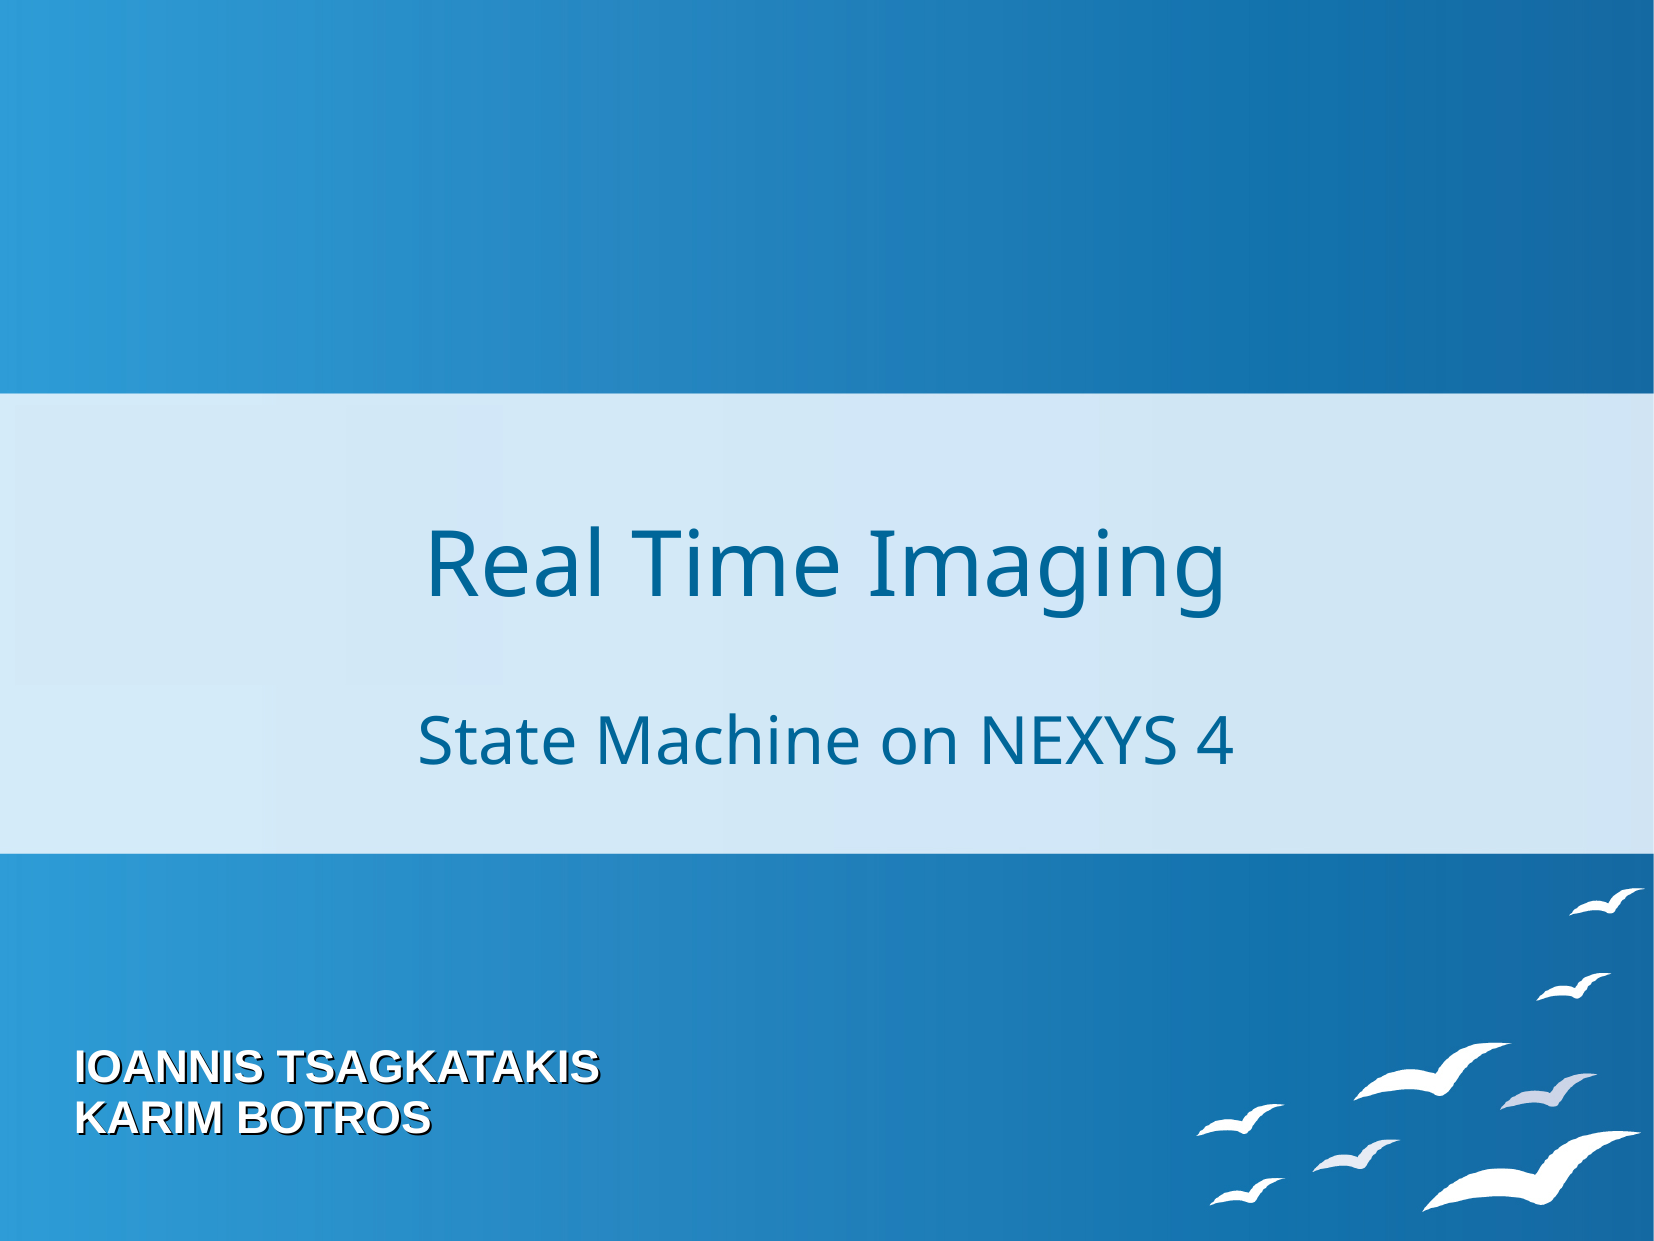

# Real Time Imaging
State Machine on NEXYS 4
IOANNIS TSAGKATAKIS
KARIM BOTROS